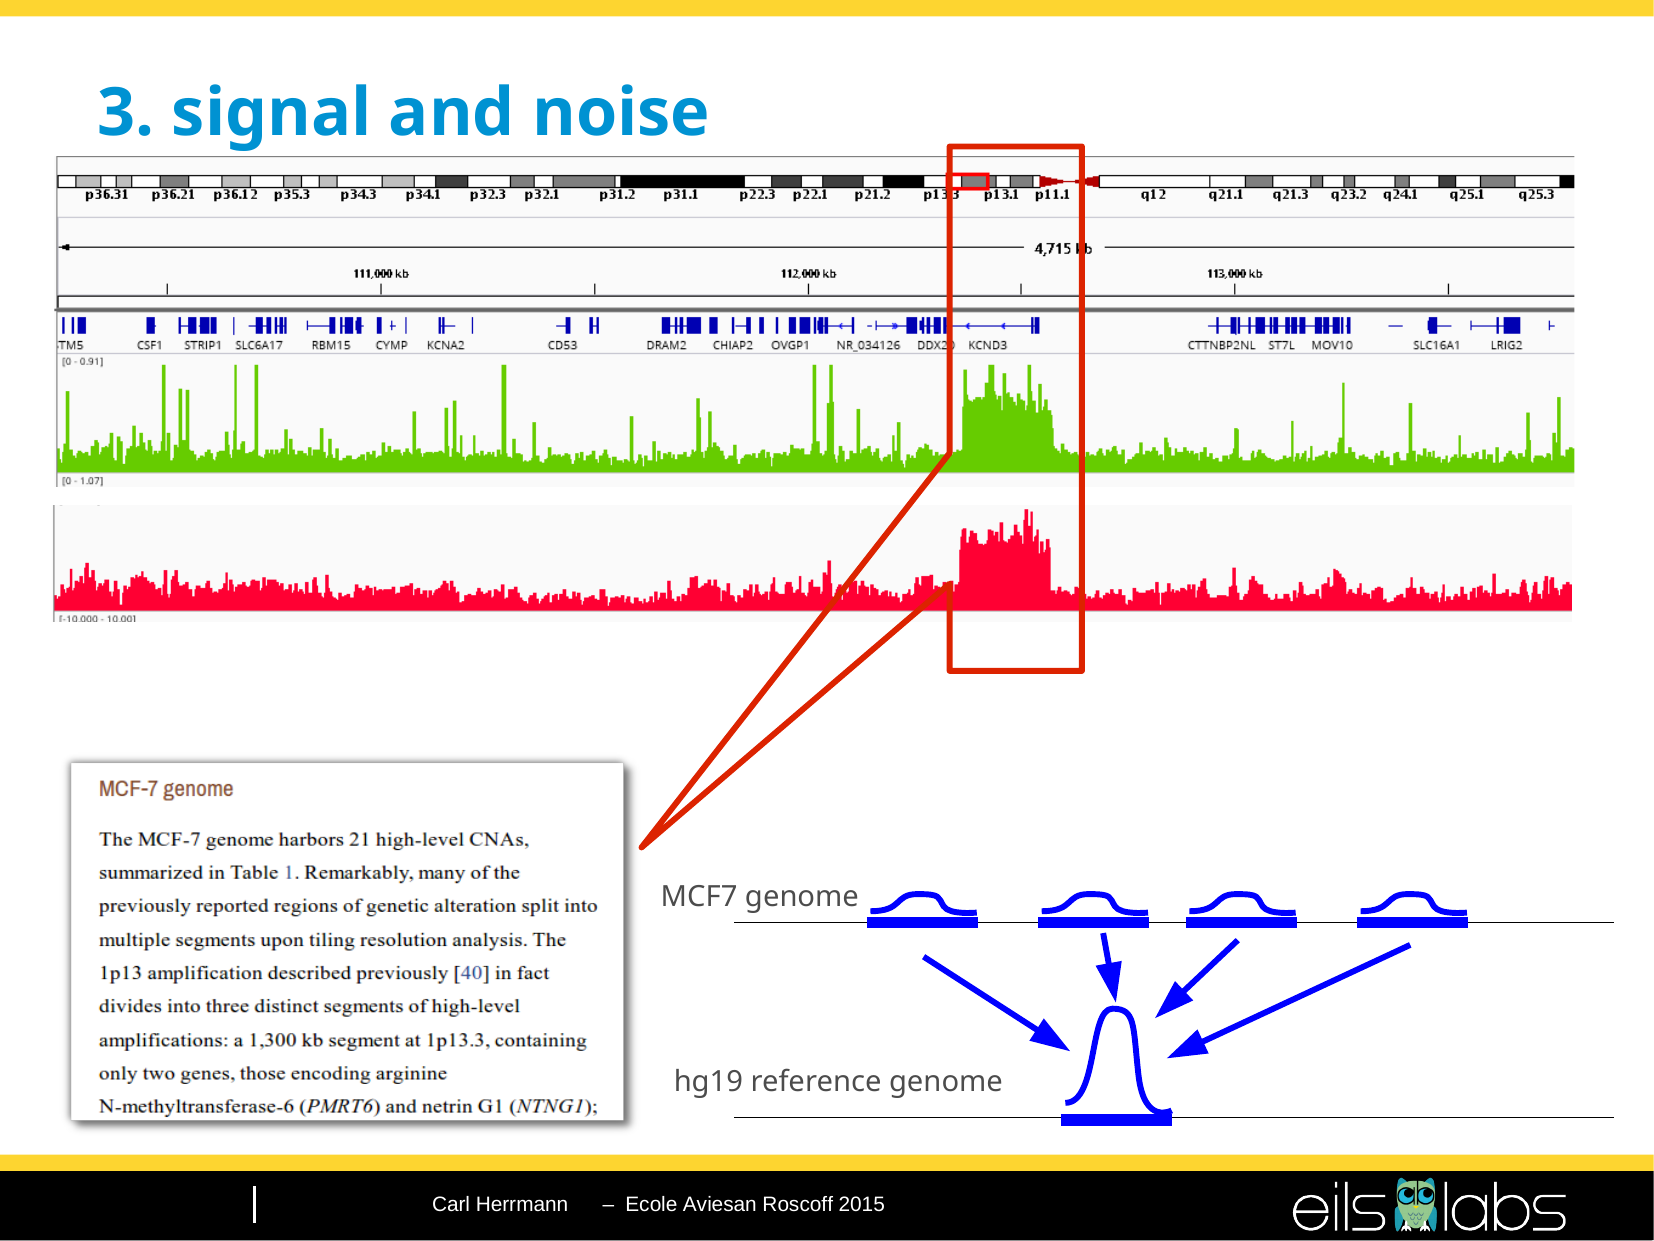

# 3. signal and noise
MCF7 genome
hg19 reference genome